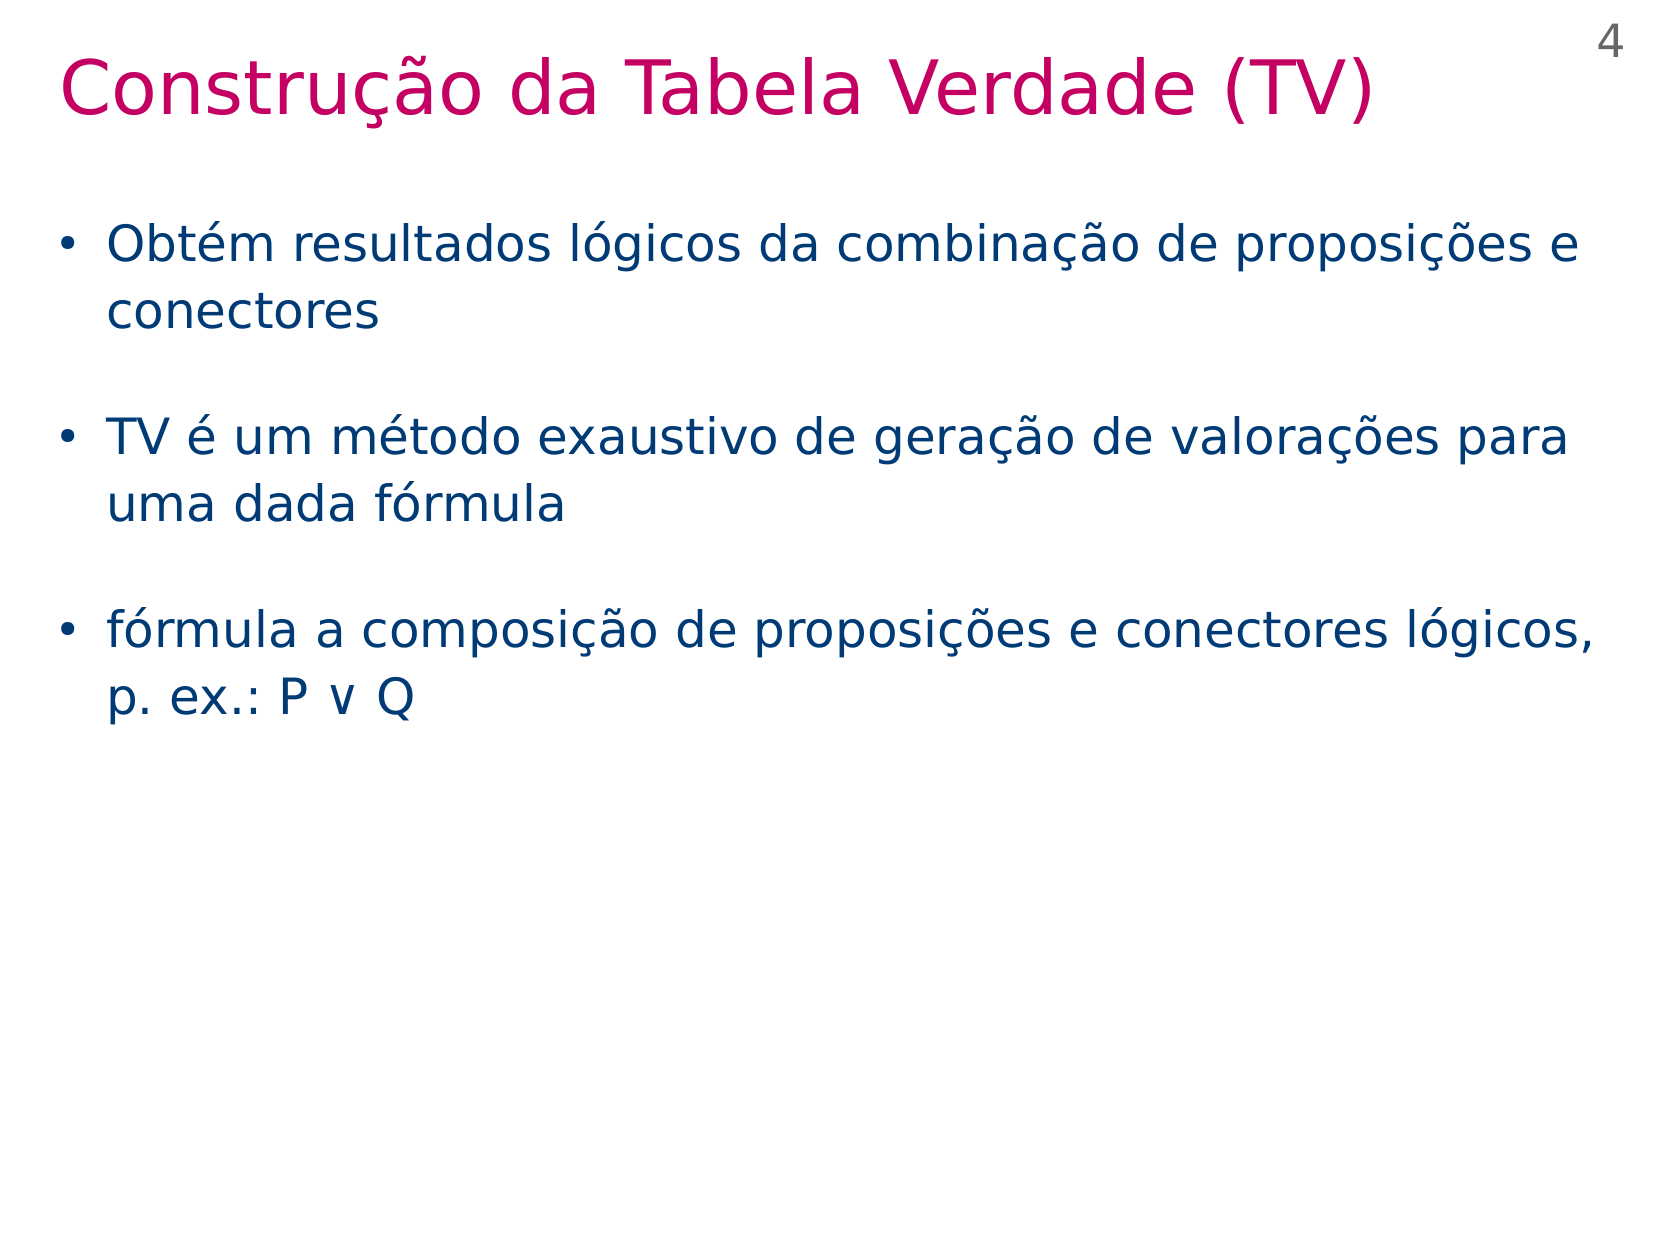

4
# Construção da Tabela Verdade (TV)
Obtém resultados lógicos da combinação de proposições e conectores
TV é um método exaustivo de geração de valorações para uma dada fórmula
fórmula a composição de proposições e conectores lógicos, p. ex.: P ∨ Q